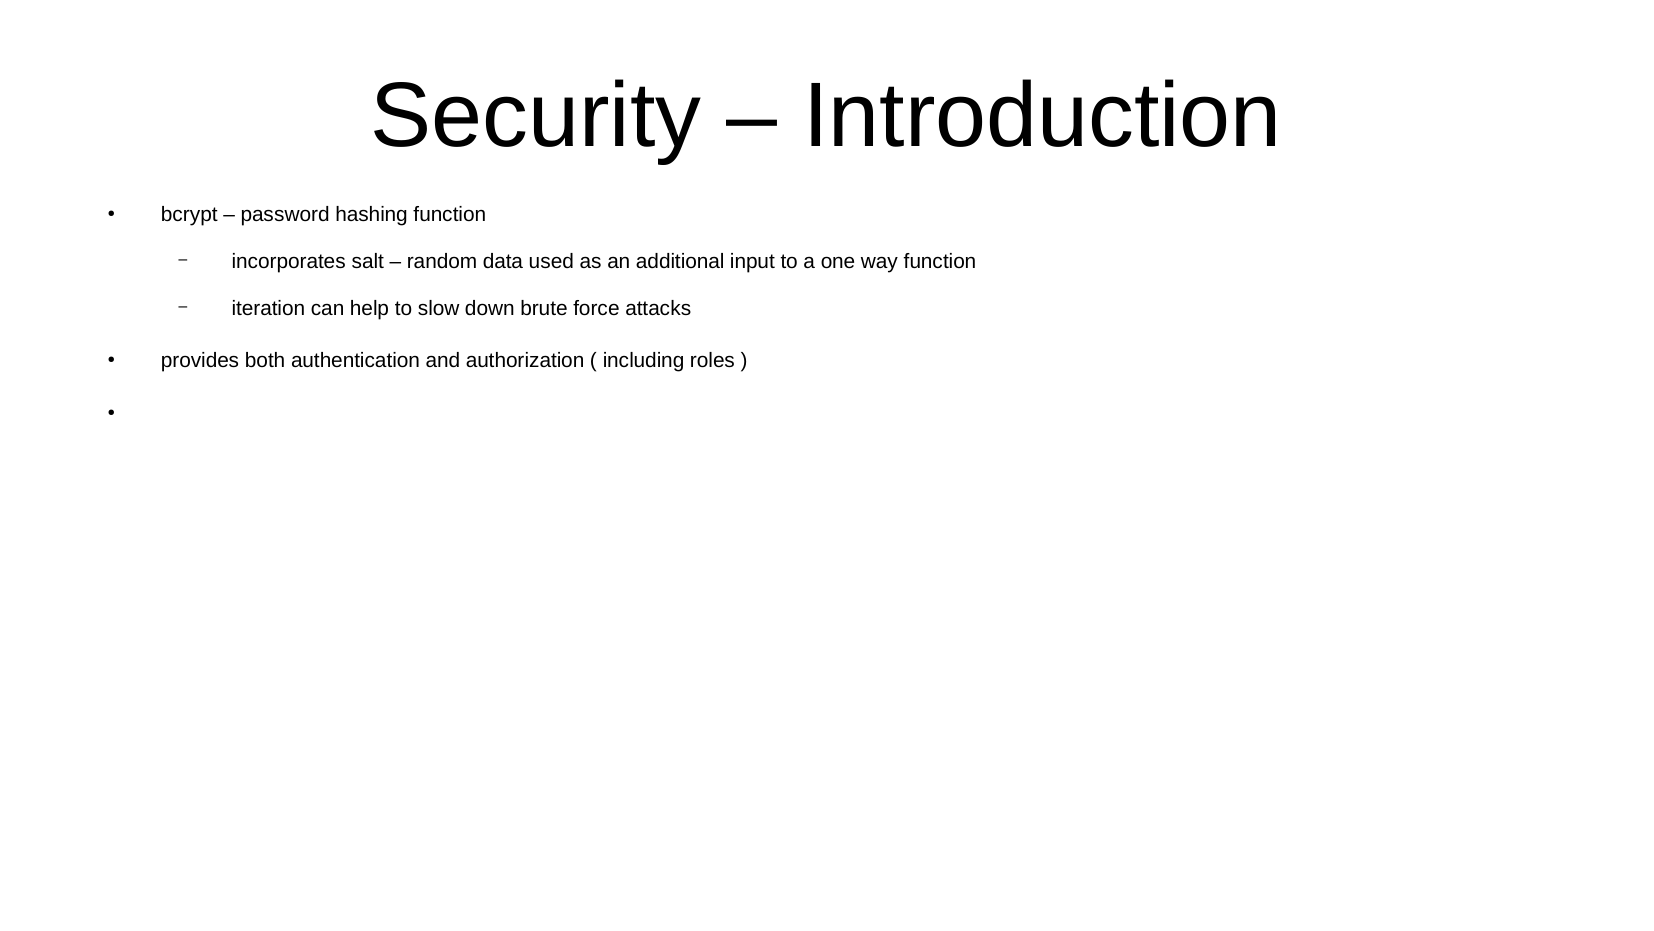

# Security – Introduction
bcrypt – password hashing function
incorporates salt – random data used as an additional input to a one way function
iteration can help to slow down brute force attacks
provides both authentication and authorization ( including roles )